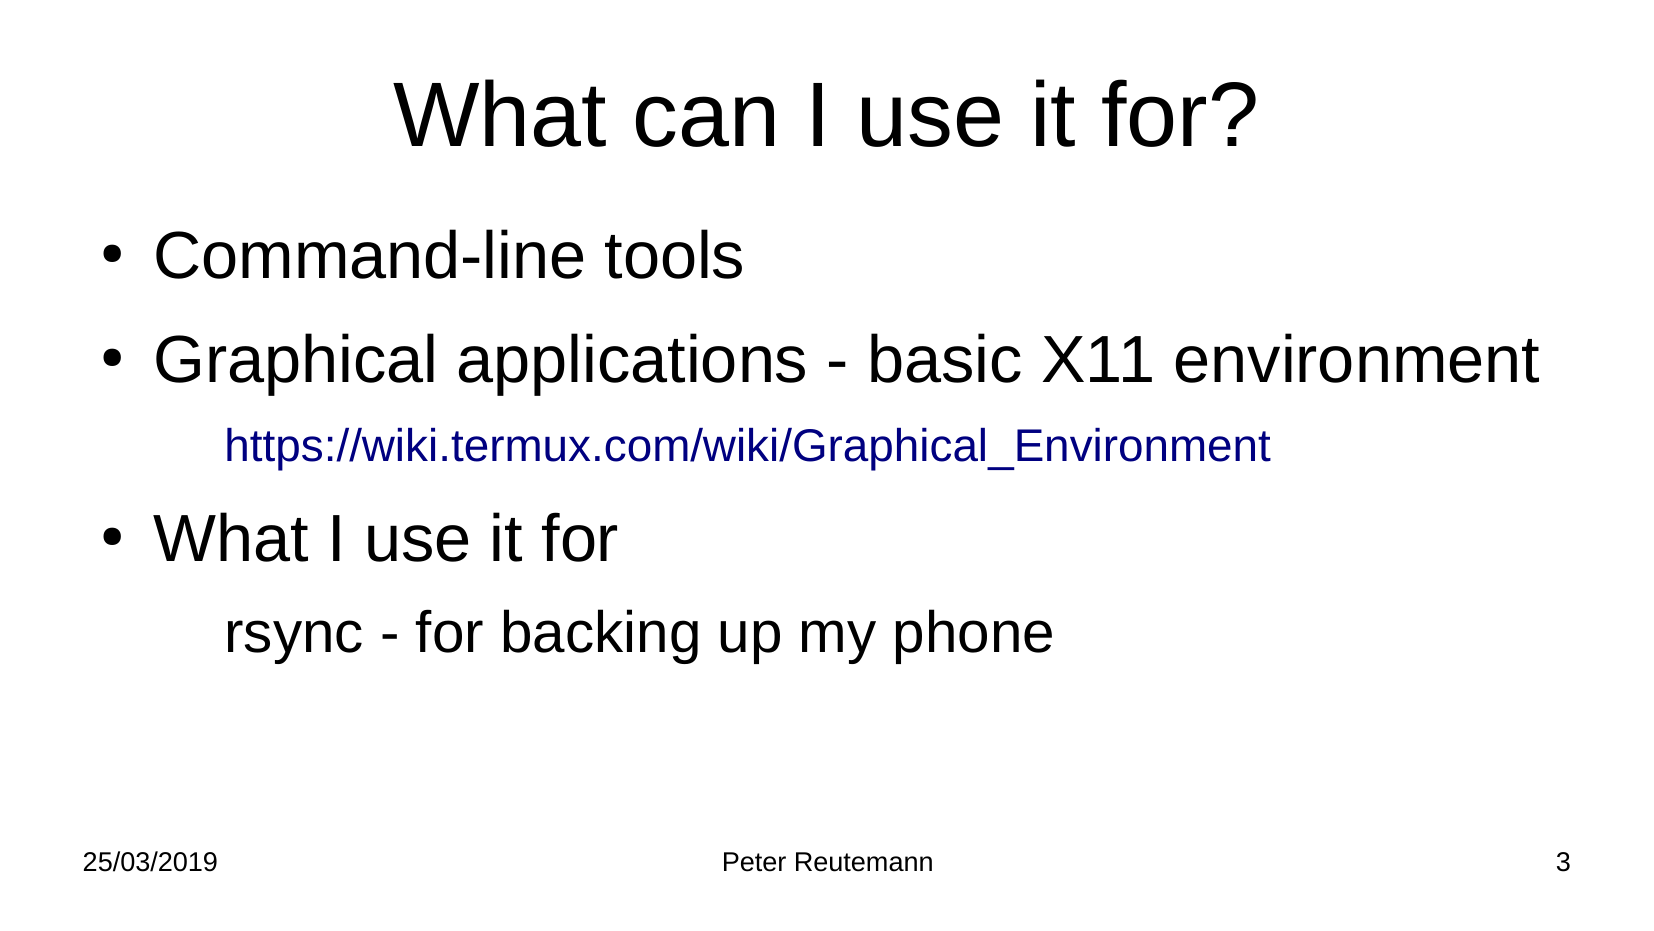

# What can I use it for?
Command-line tools
Graphical applications - basic X11 environment
https://wiki.termux.com/wiki/Graphical_Environment
What I use it for
rsync - for backing up my phone
25/03/2019
Peter Reutemann
3